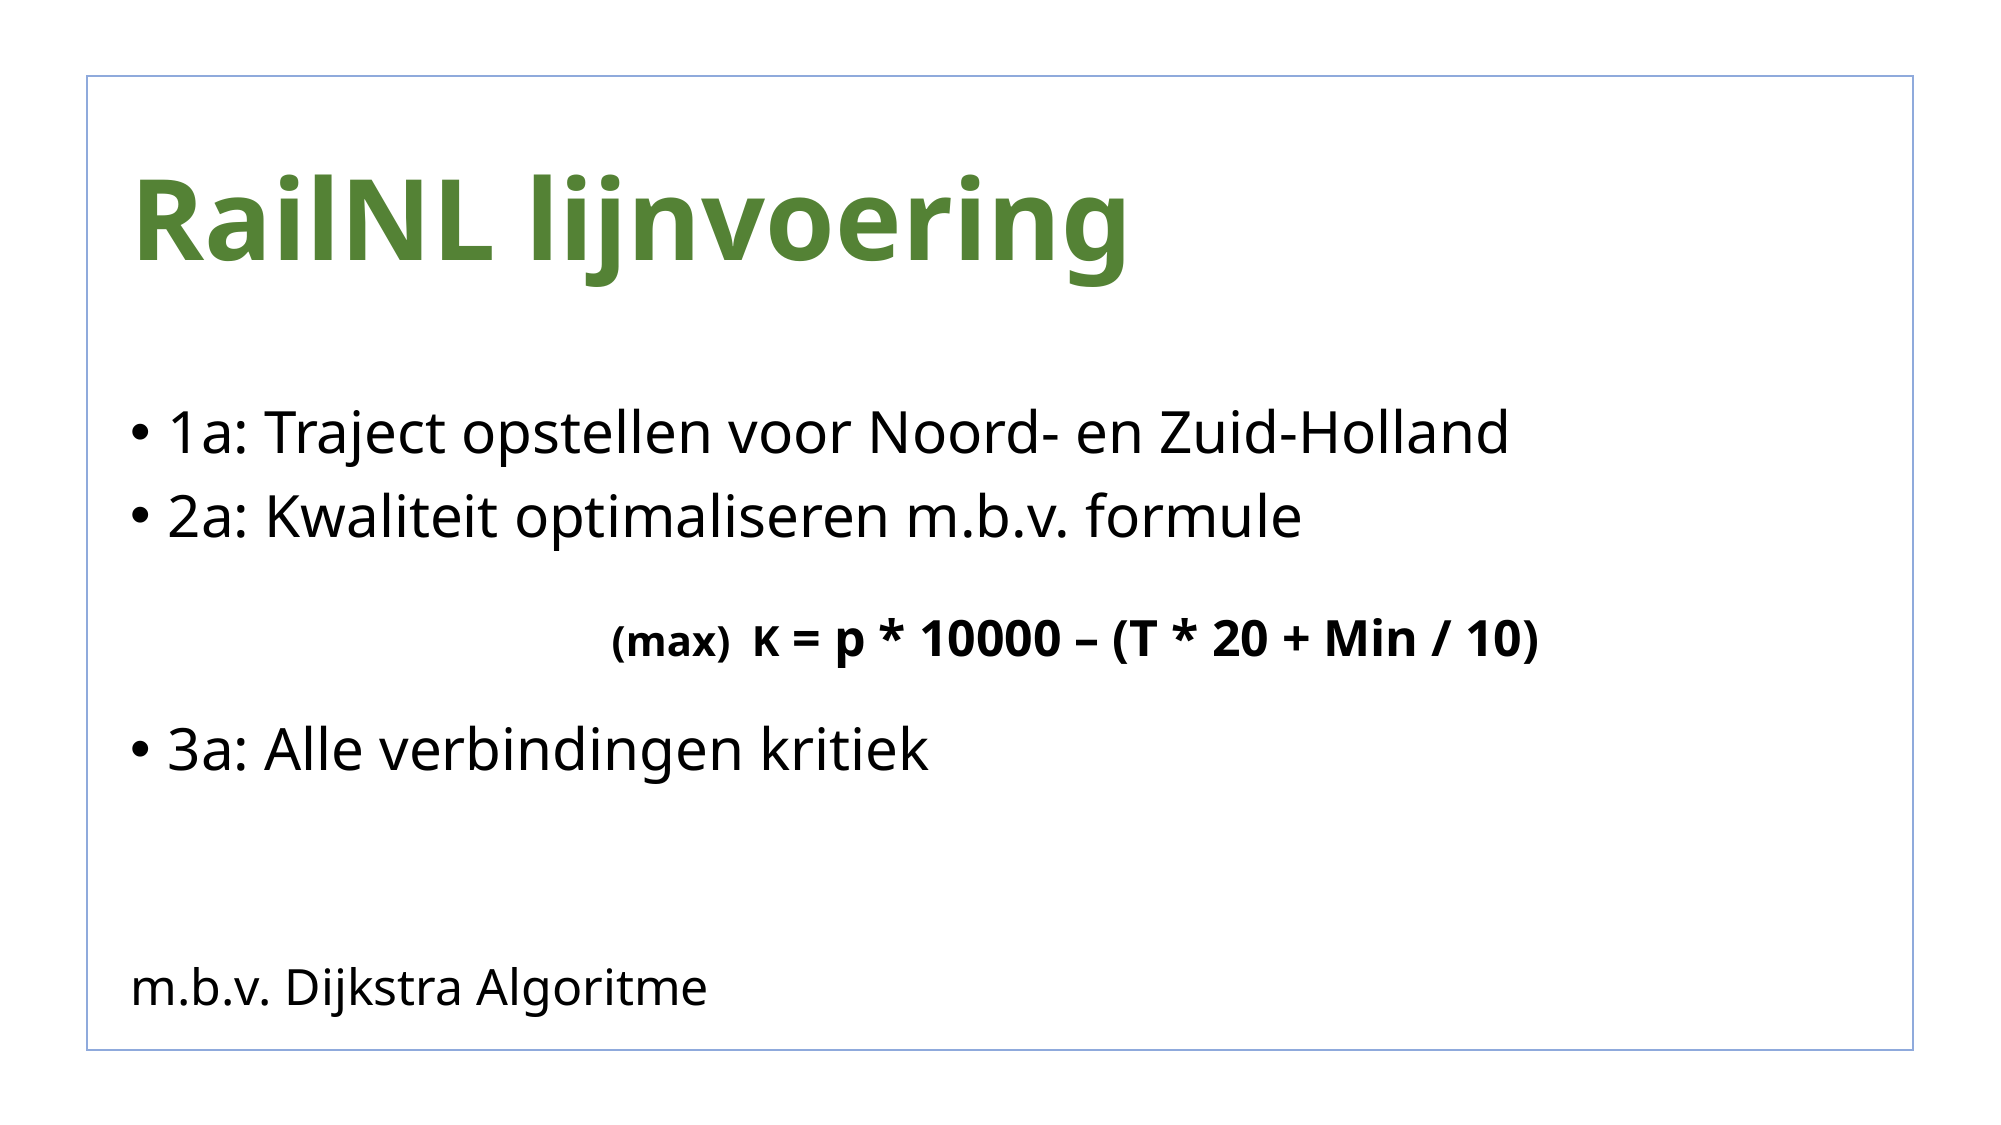

# RailNL lijnvoering
1a: Traject opstellen voor Noord- en Zuid-Holland
2a: Kwaliteit optimaliseren m.b.v. formule
3a: Alle verbindingen kritiek
m.b.v. Dijkstra Algoritme
(max) K = p * 10000 – (T * 20 + Min / 10)